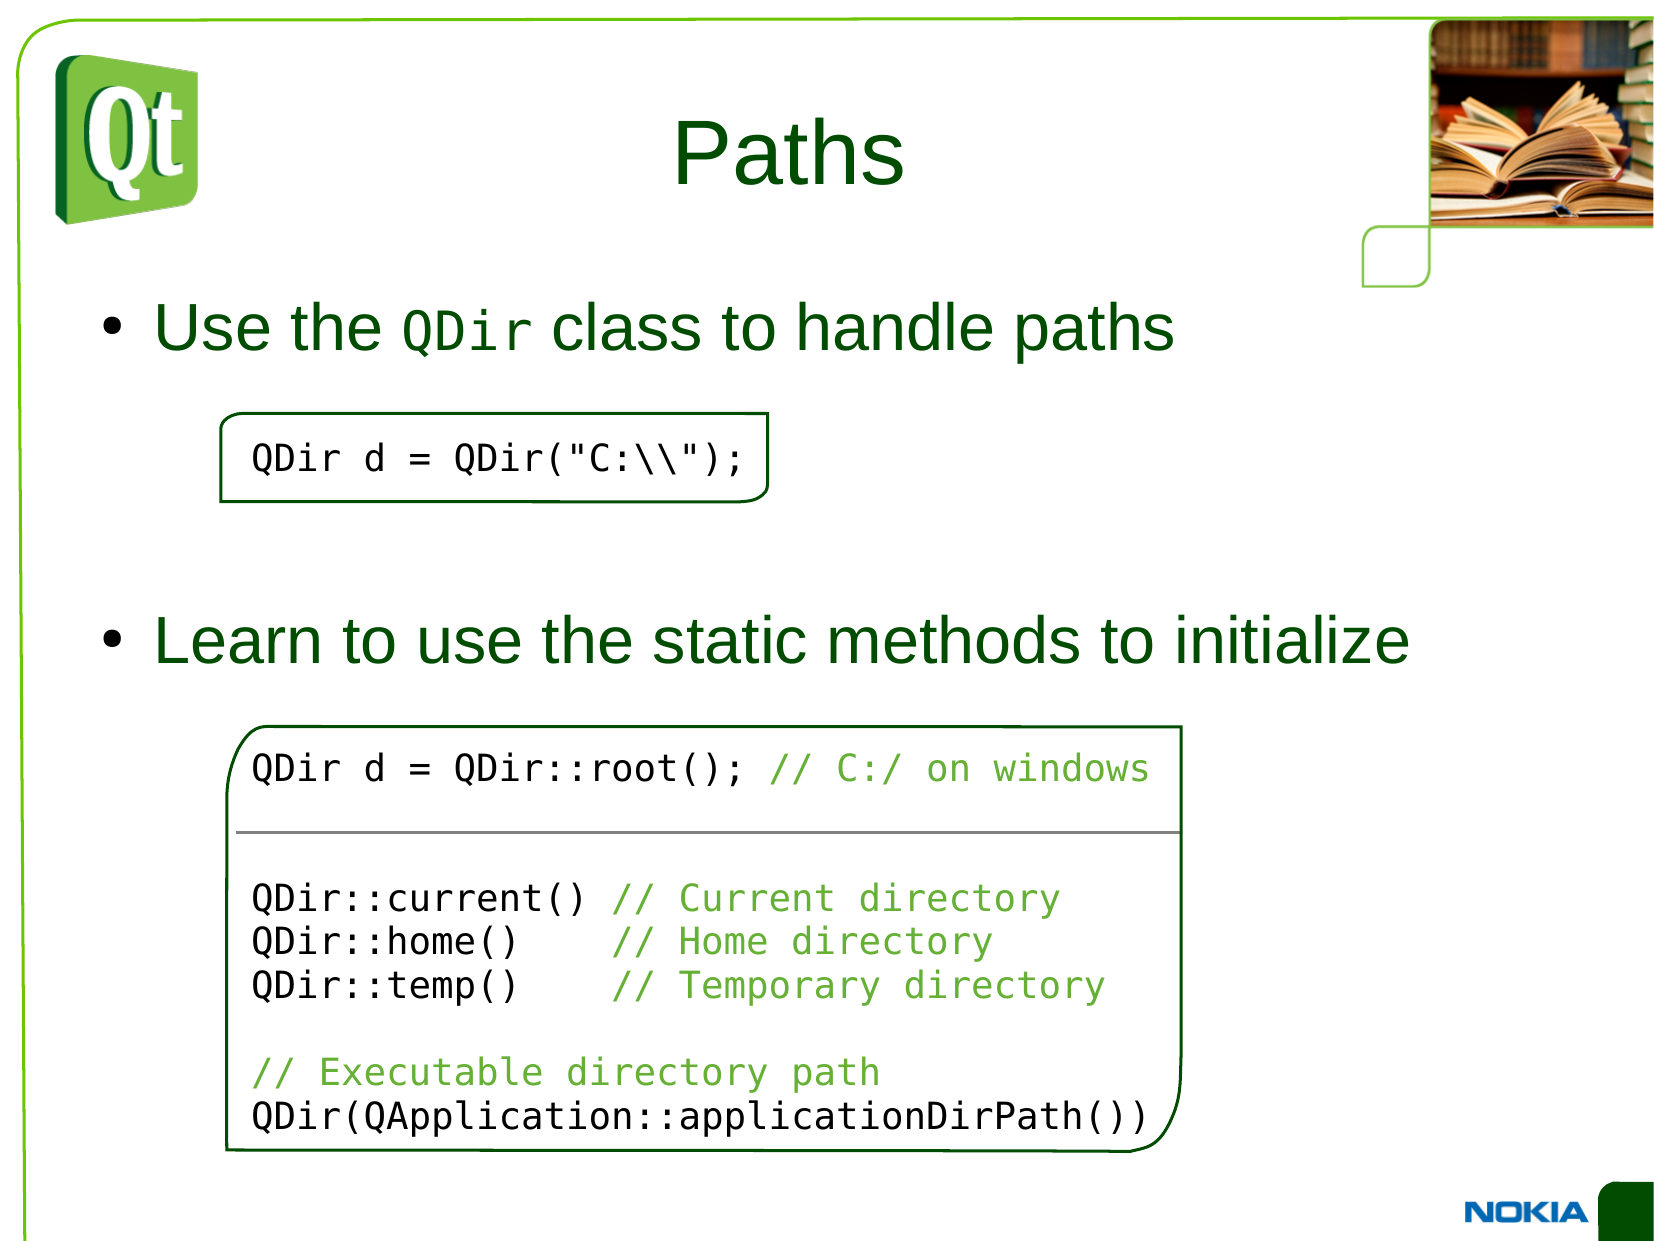

# Paths
Use the QDir class to handle paths
Learn to use the static methods to initialize
QDir d = QDir("C:\\");
QDir d = QDir::root(); // C:/ on windows
QDir::current() // Current directory
QDir::home() // Home directory
QDir::temp() // Temporary directory
// Executable directory path
QDir(QApplication::applicationDirPath())